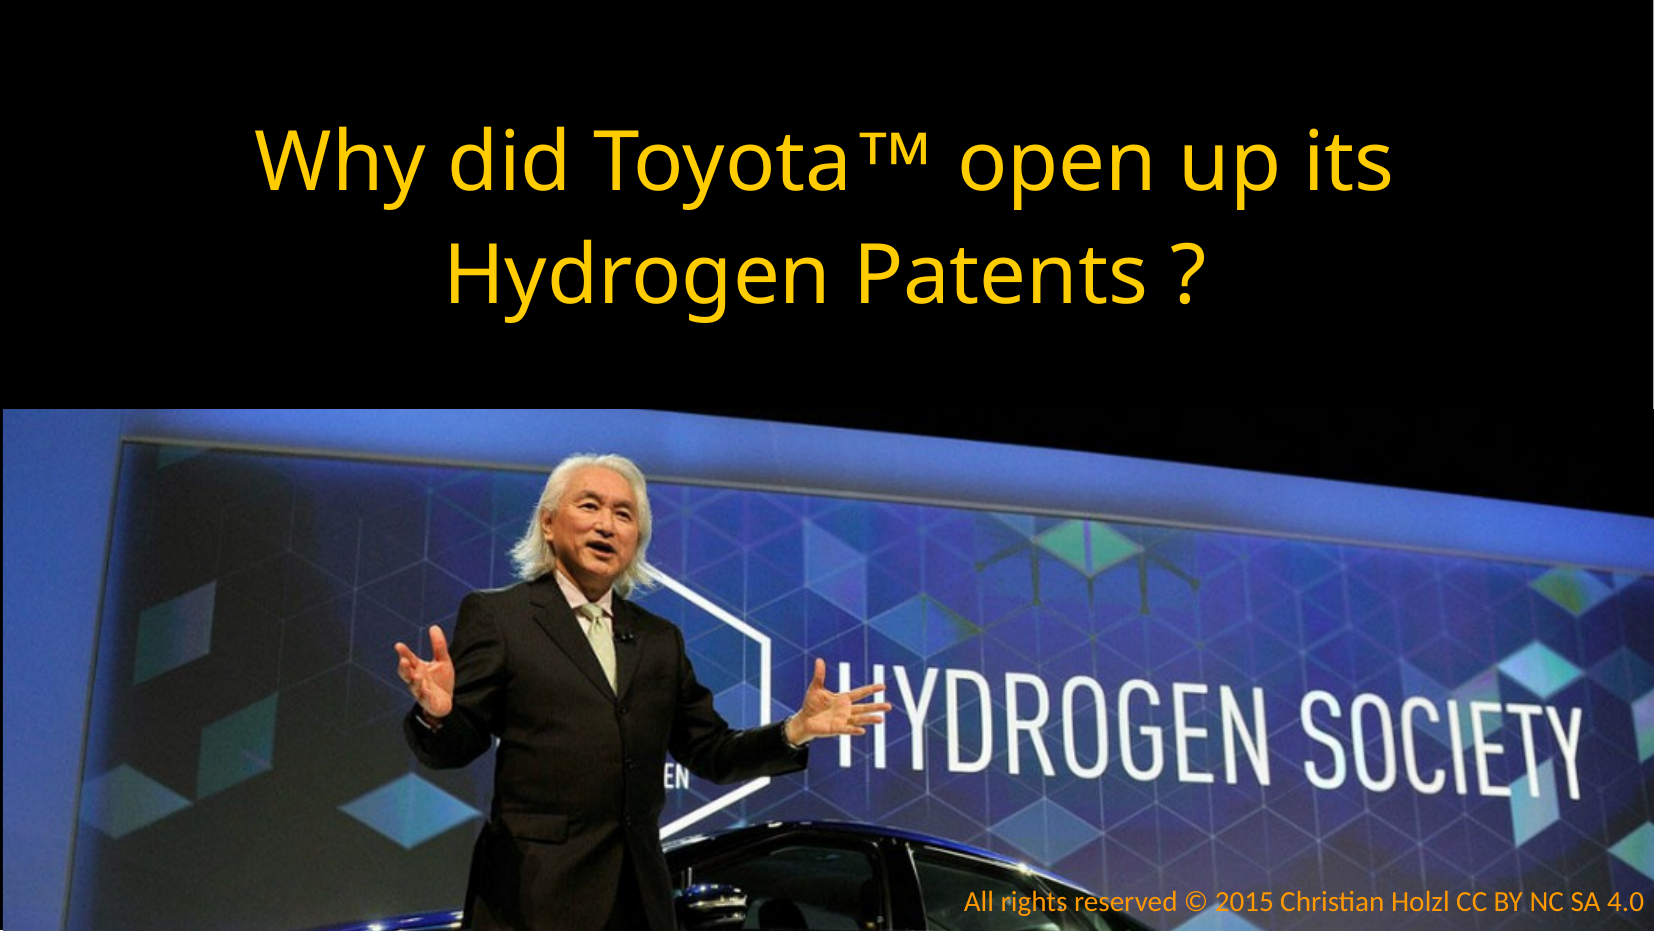

# Why did Toyota™ open up its Hydrogen Patents ?
All rights reserved © 2015 Christian Holzl CC BY NC SA 4.0